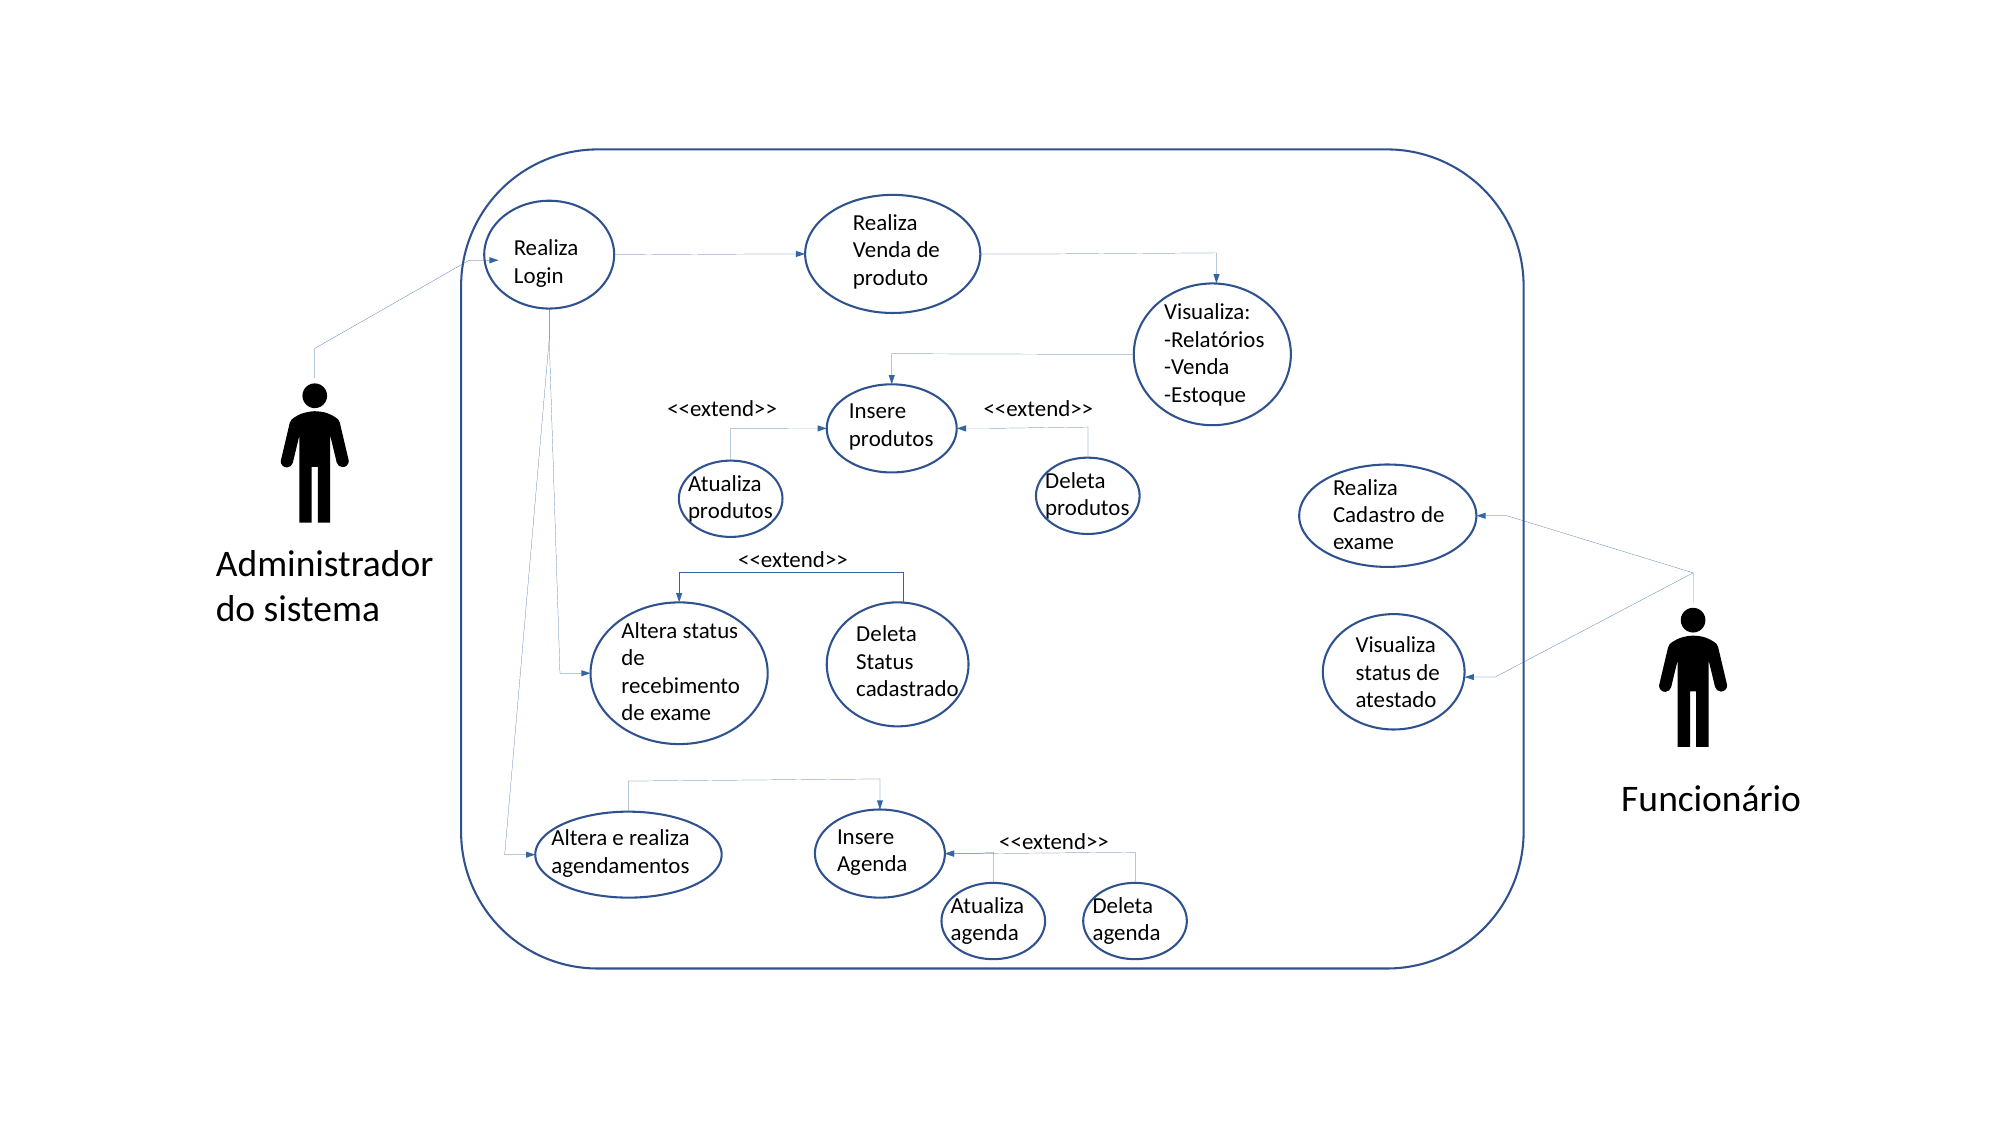

Realiza
Venda de produto
Realiza
Login
Visualiza:
-Relatórios
-Venda
-Estoque
Insere produtos
<<extend>>
<<extend>>
Deleta
produtos
Atualiza
produtos
Realiza
Cadastro de
exame
Administrador do sistema
<<extend>>
Altera status de recebimento de exame
Deleta
Status cadastrado
Visualiza status de atestado
Funcionário
Insere Agenda
Altera e realiza agendamentos
<<extend>>
Atualiza
agenda
Deleta
agenda